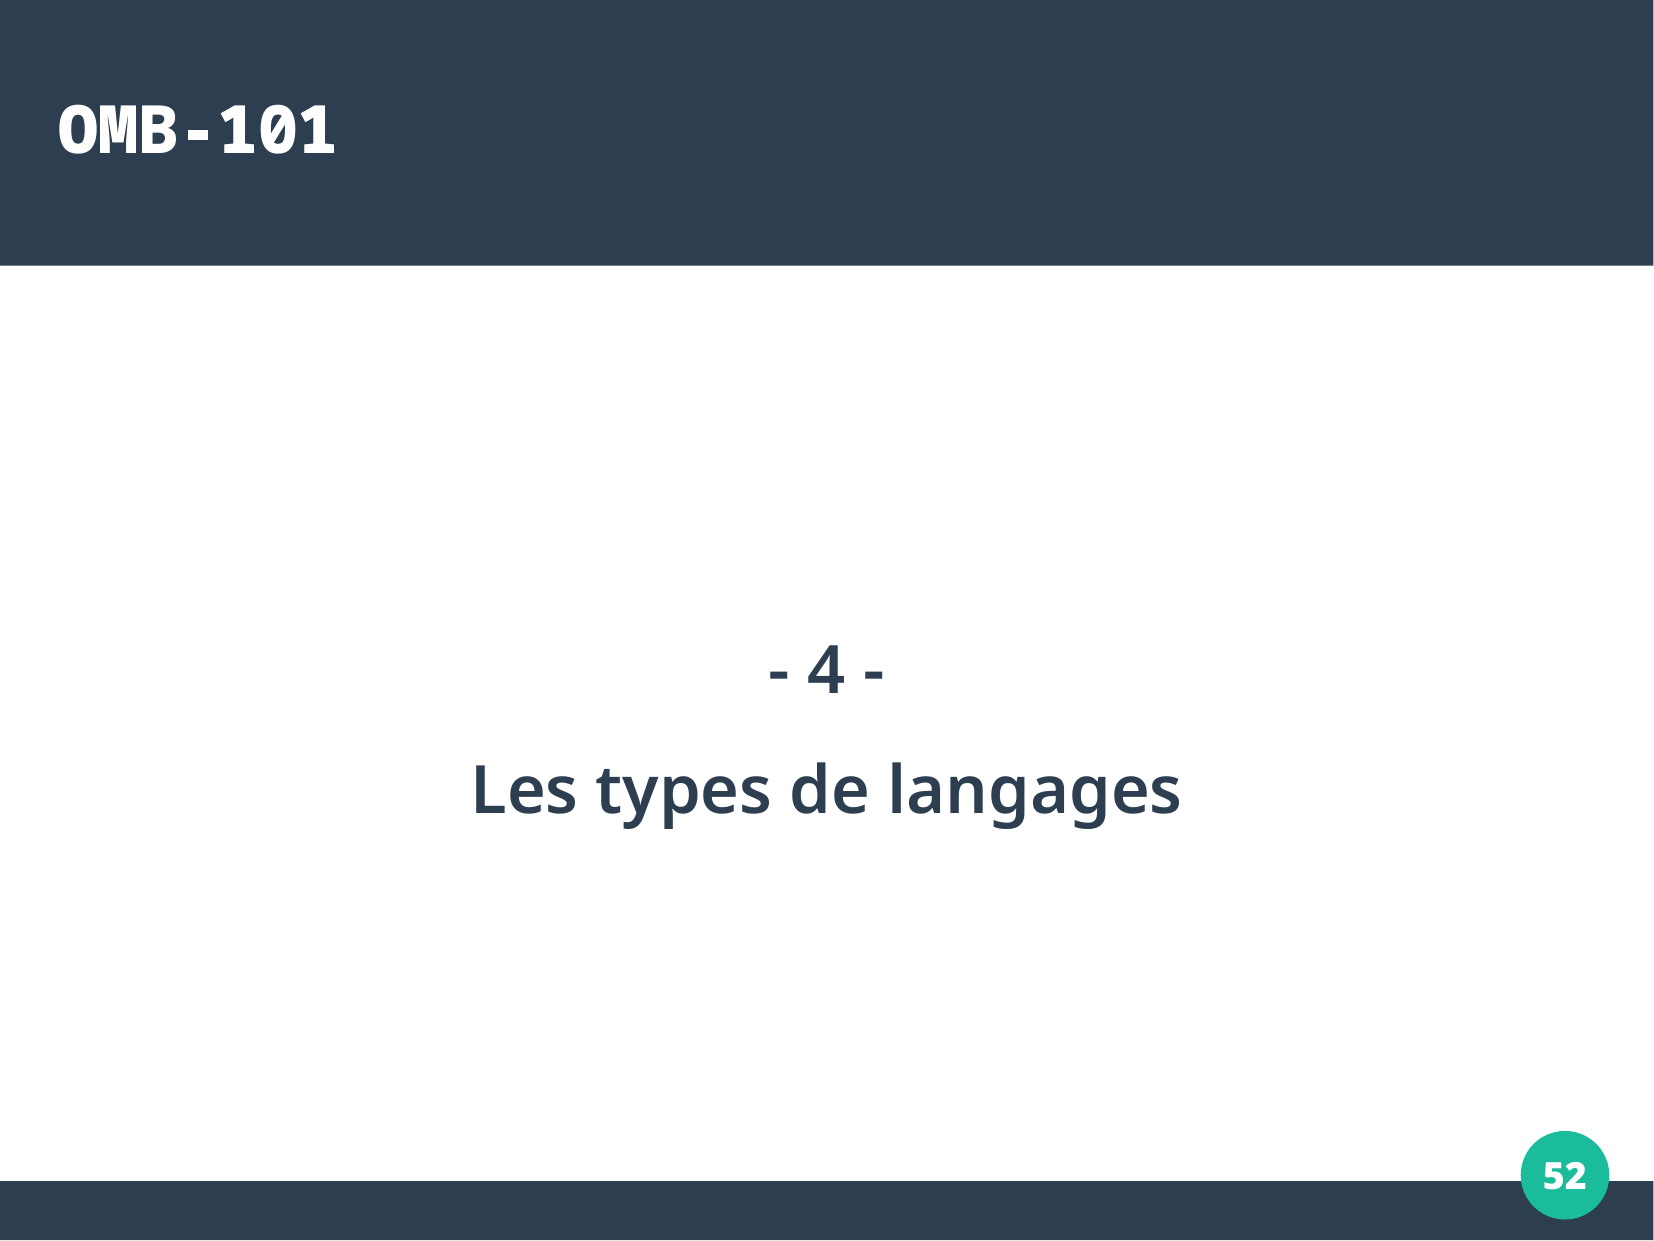

# OMB-101
- 4 -
Les types de langages
52